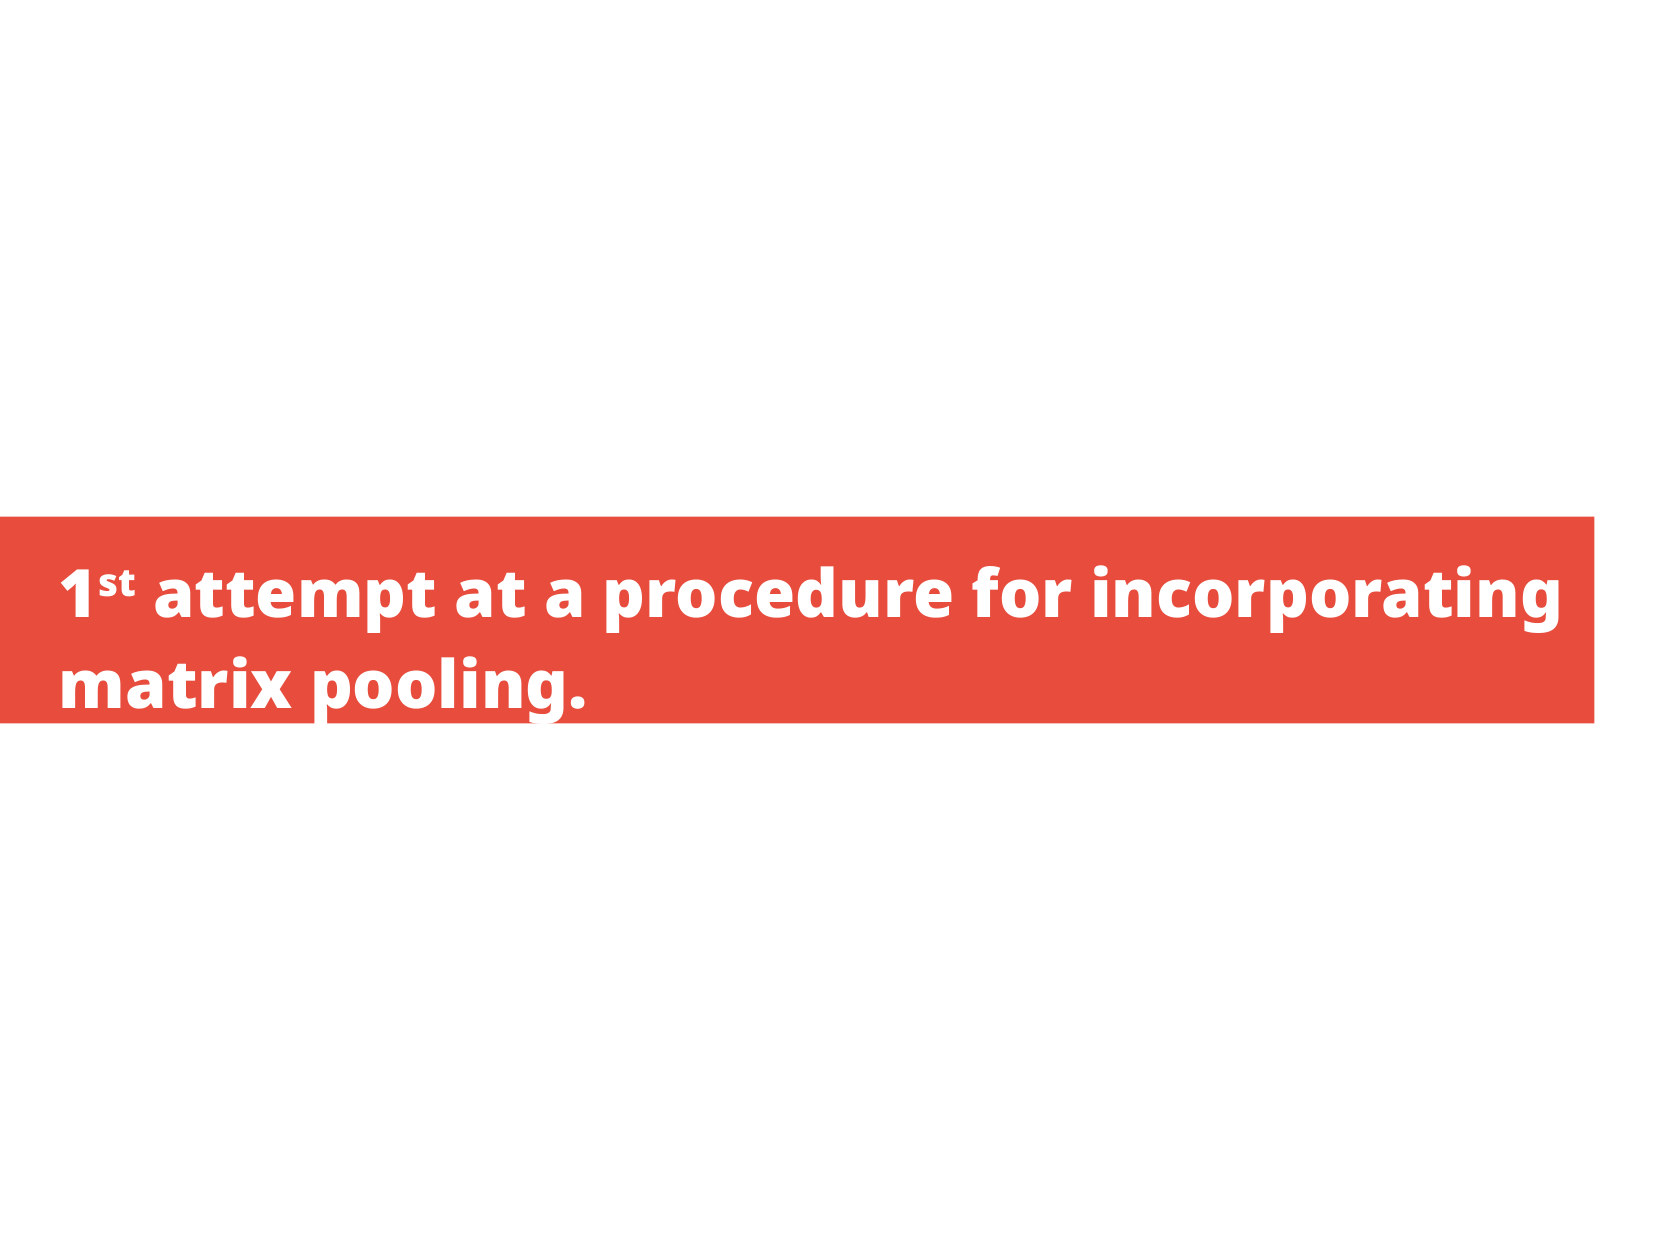

# 1st attempt at a procedure for incorporating matrix pooling.